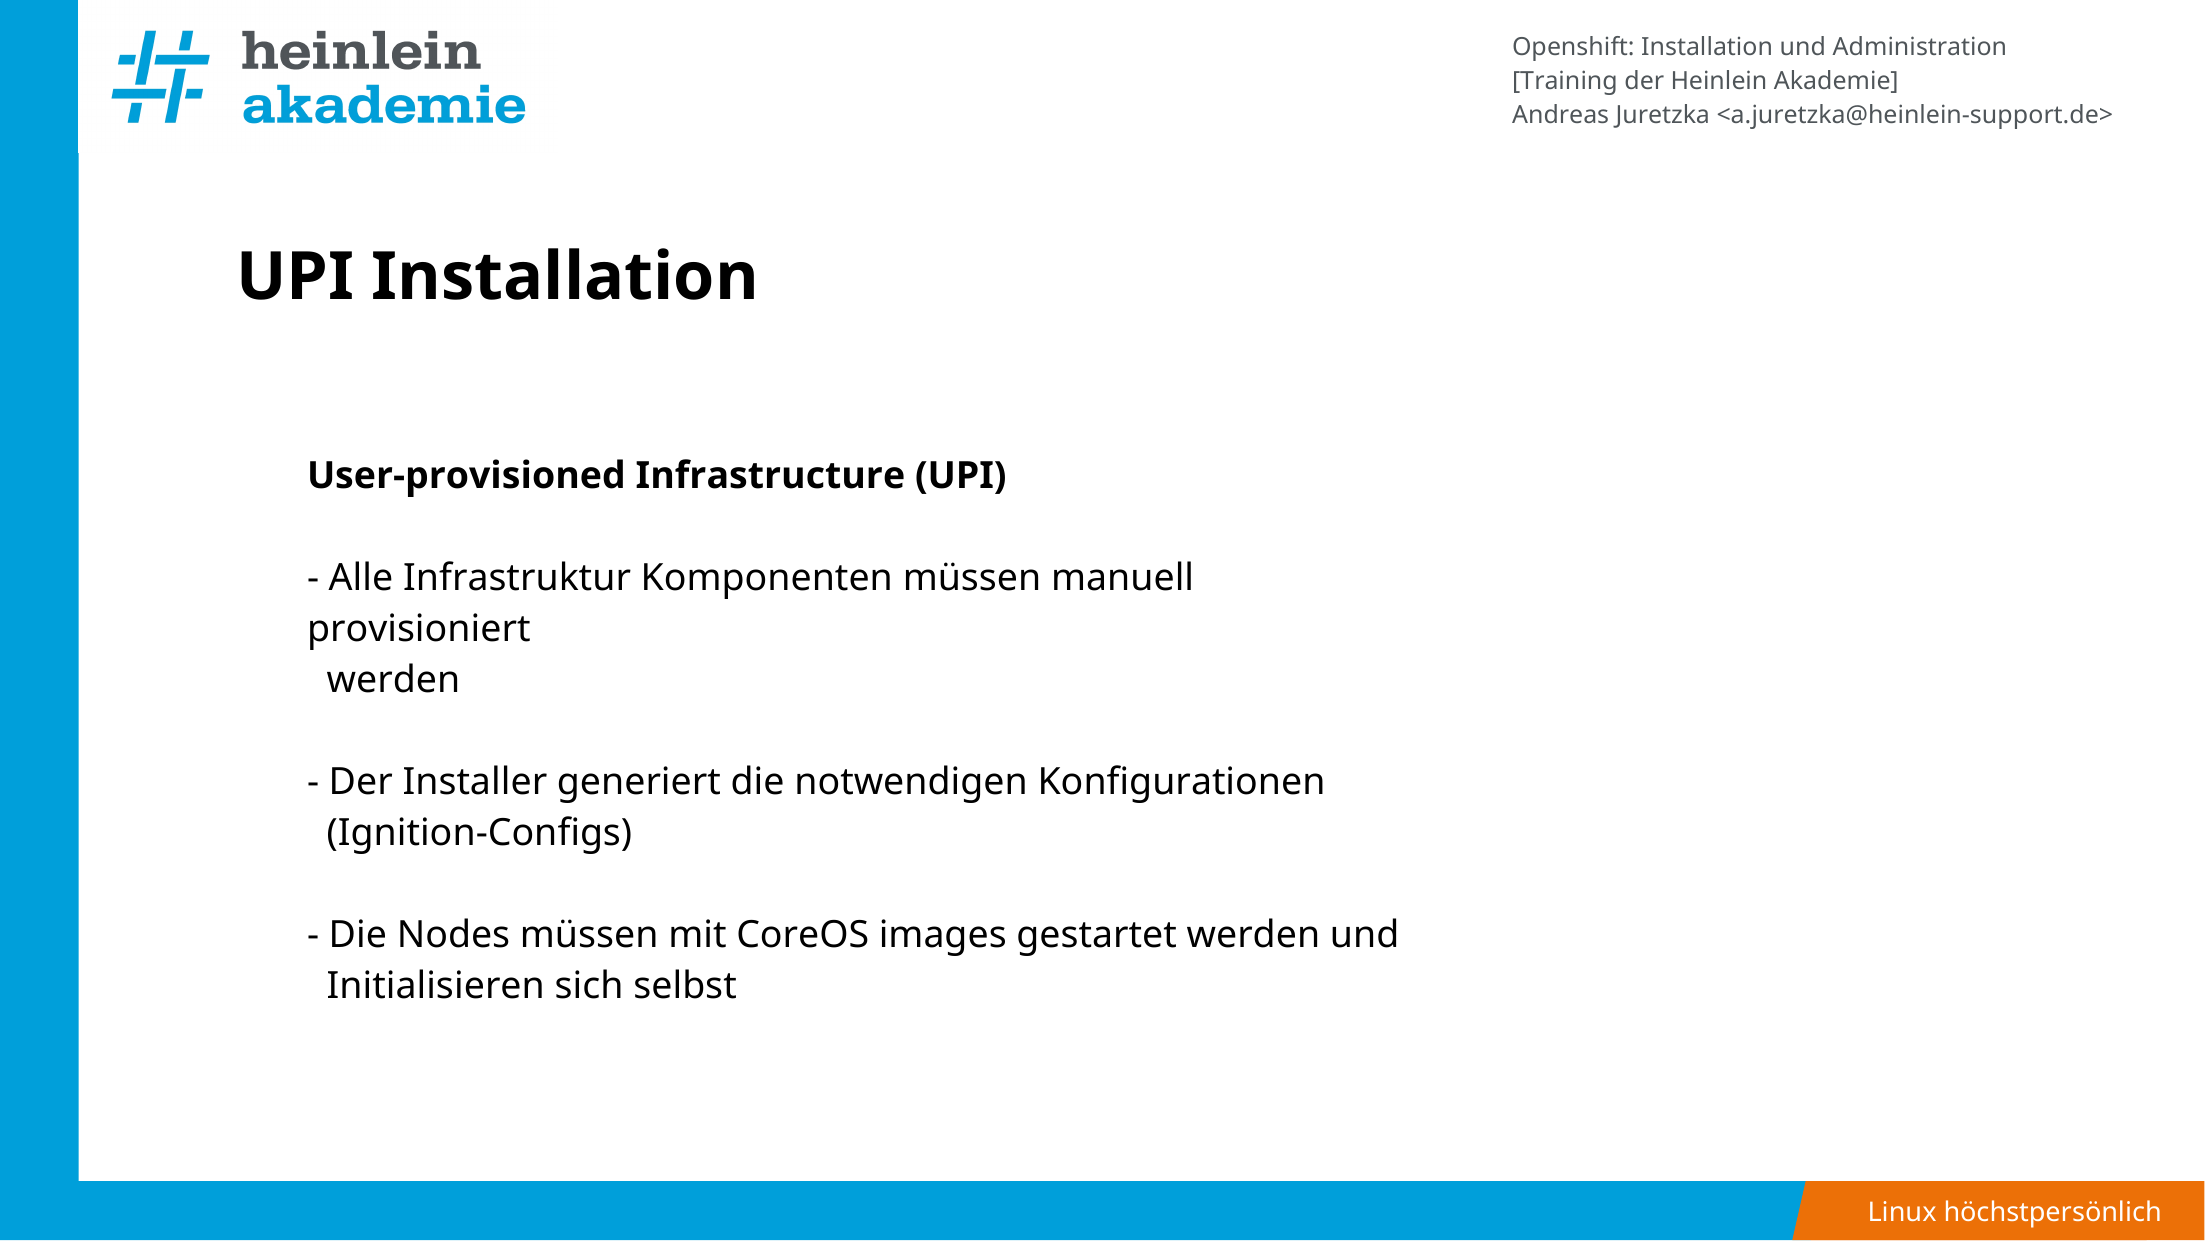

# UPI Installation
User-provisioned Infrastructure (UPI)
- Alle Infrastruktur Komponenten müssen manuell provisioniert
 werden
- Der Installer generiert die notwendigen Konﬁgurationen
 (Ignition-Conﬁgs)
- Die Nodes müssen mit CoreOS images gestartet werden und
 Initialisieren sich selbst